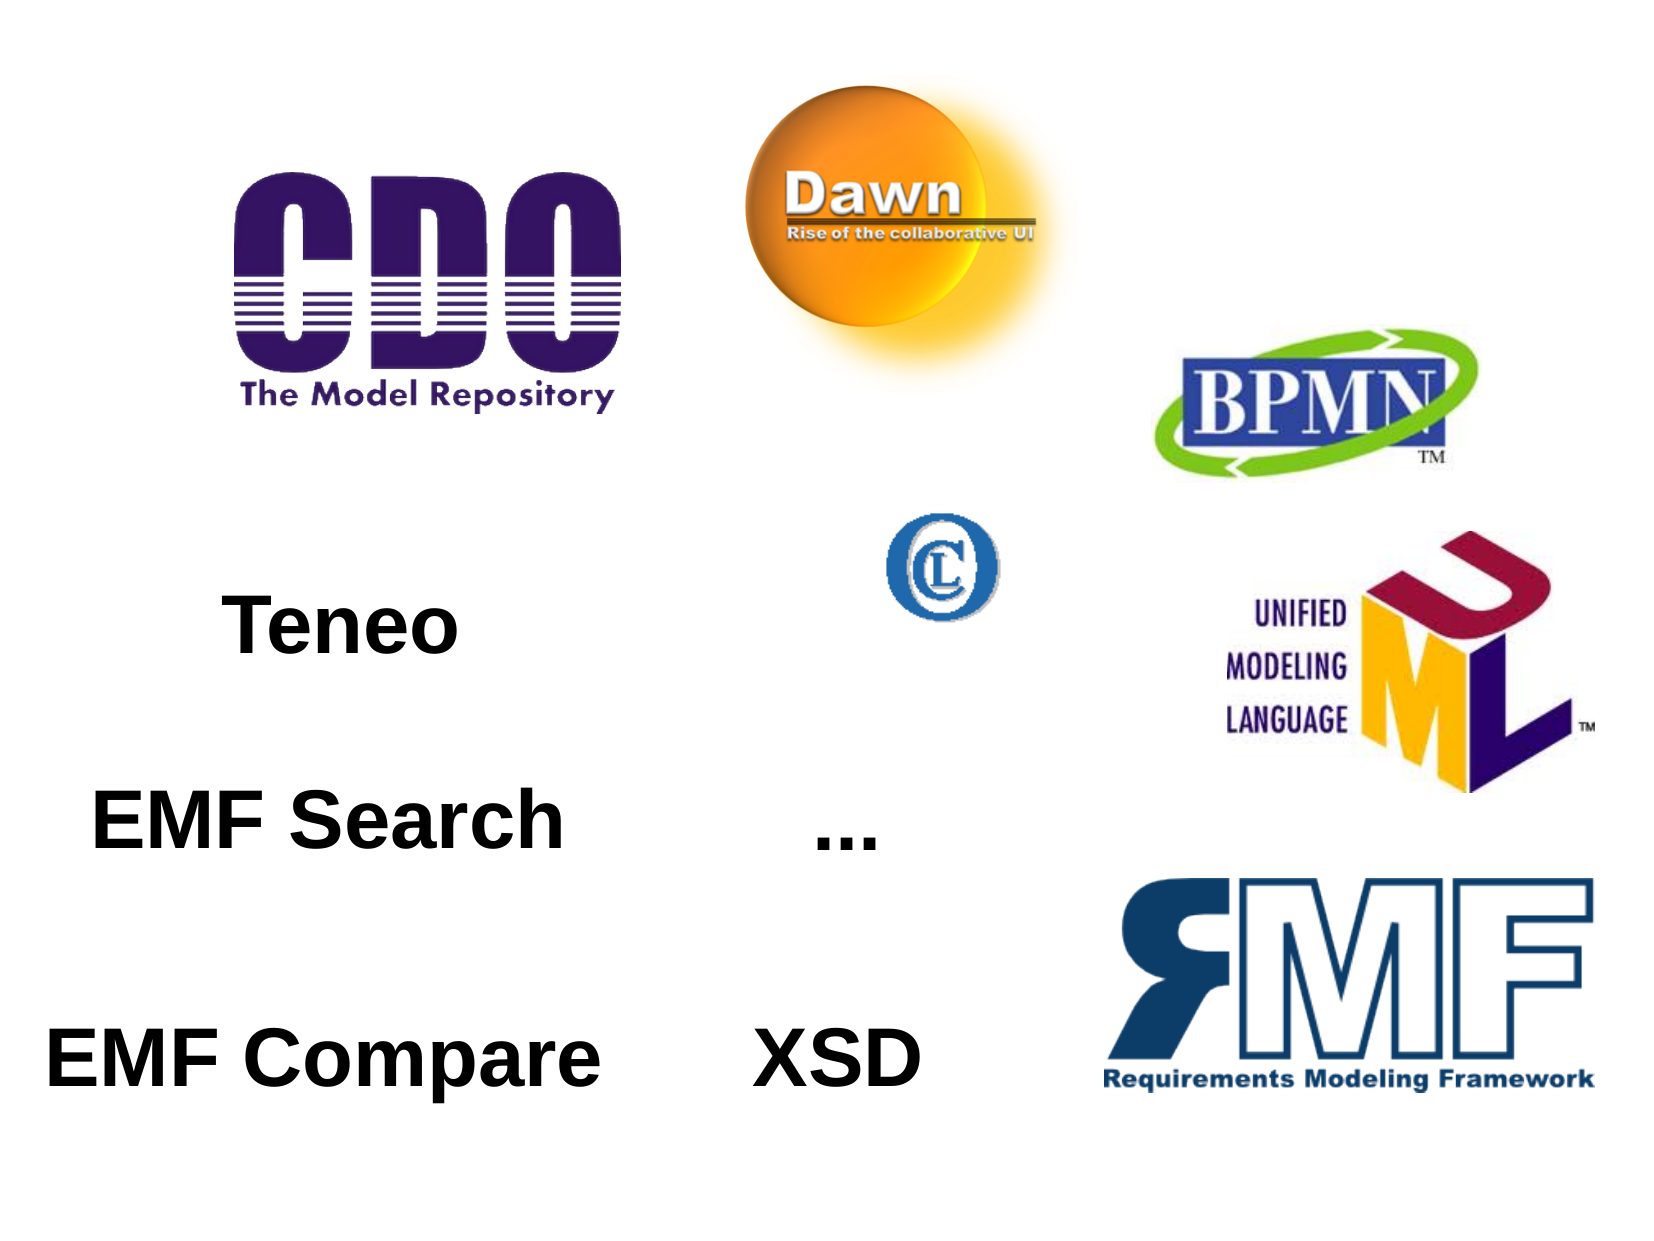

Teneo
EMF Search
...
EMF Compare
XSD